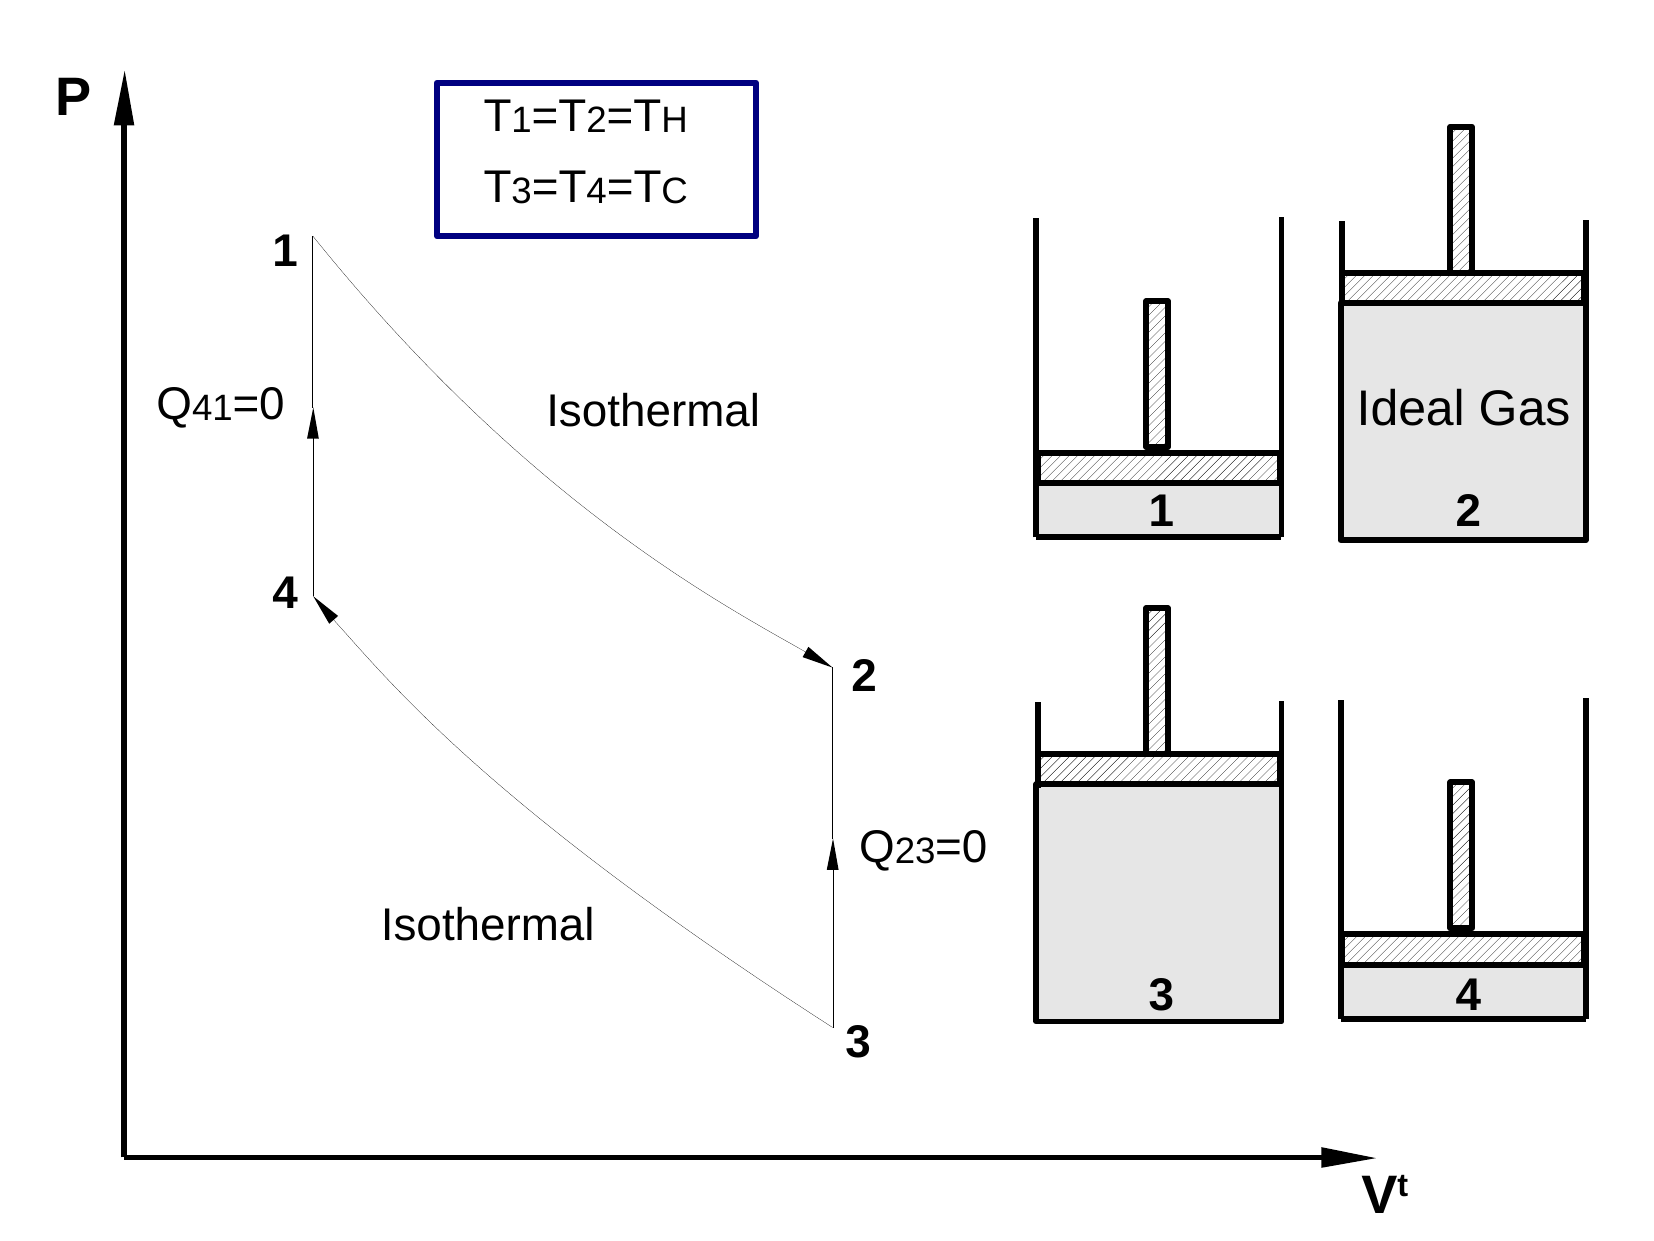

P
T1=T2=TH
T3=T4=TC
1
Q41=0
Ideal Gas
Isothermal
1
2
4
2
Q23=0
Isothermal
3
4
3
Vt